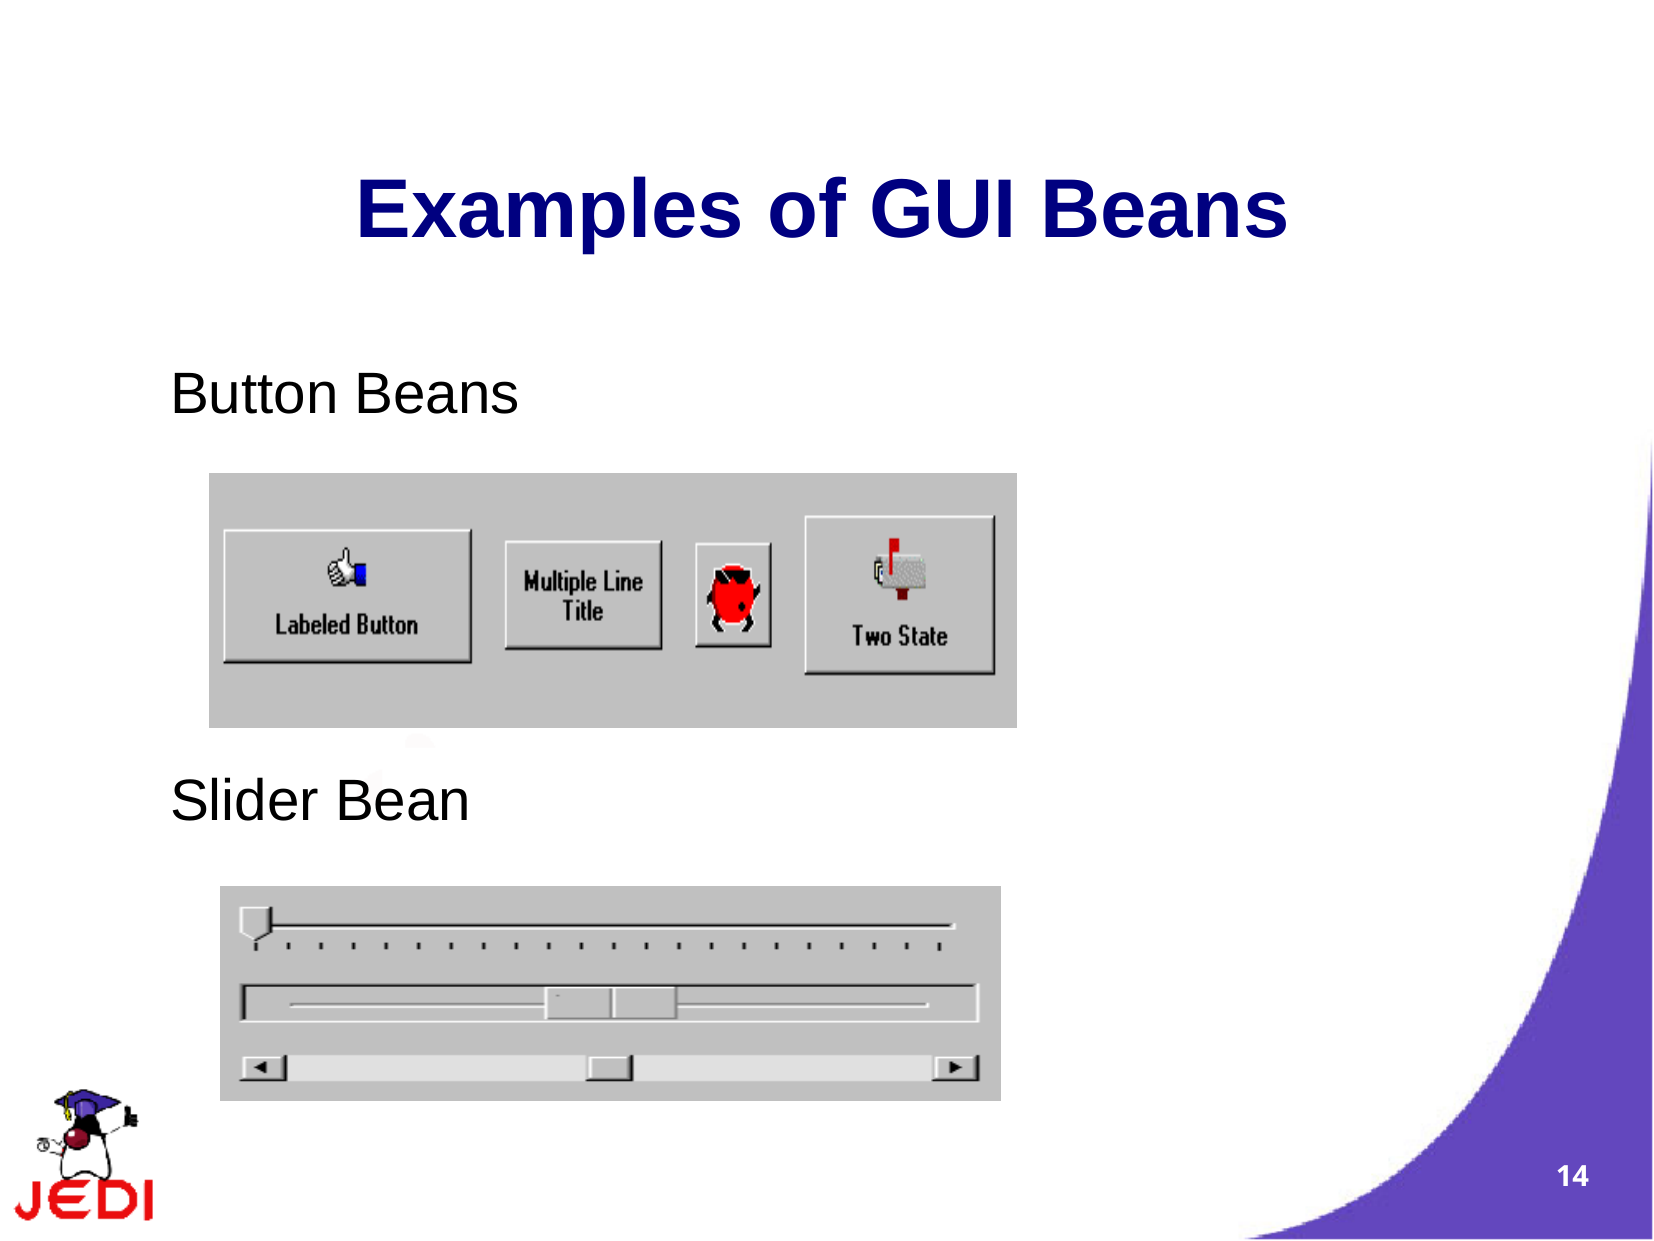

# Examples of GUI Beans
Button Beans
Slider Bean